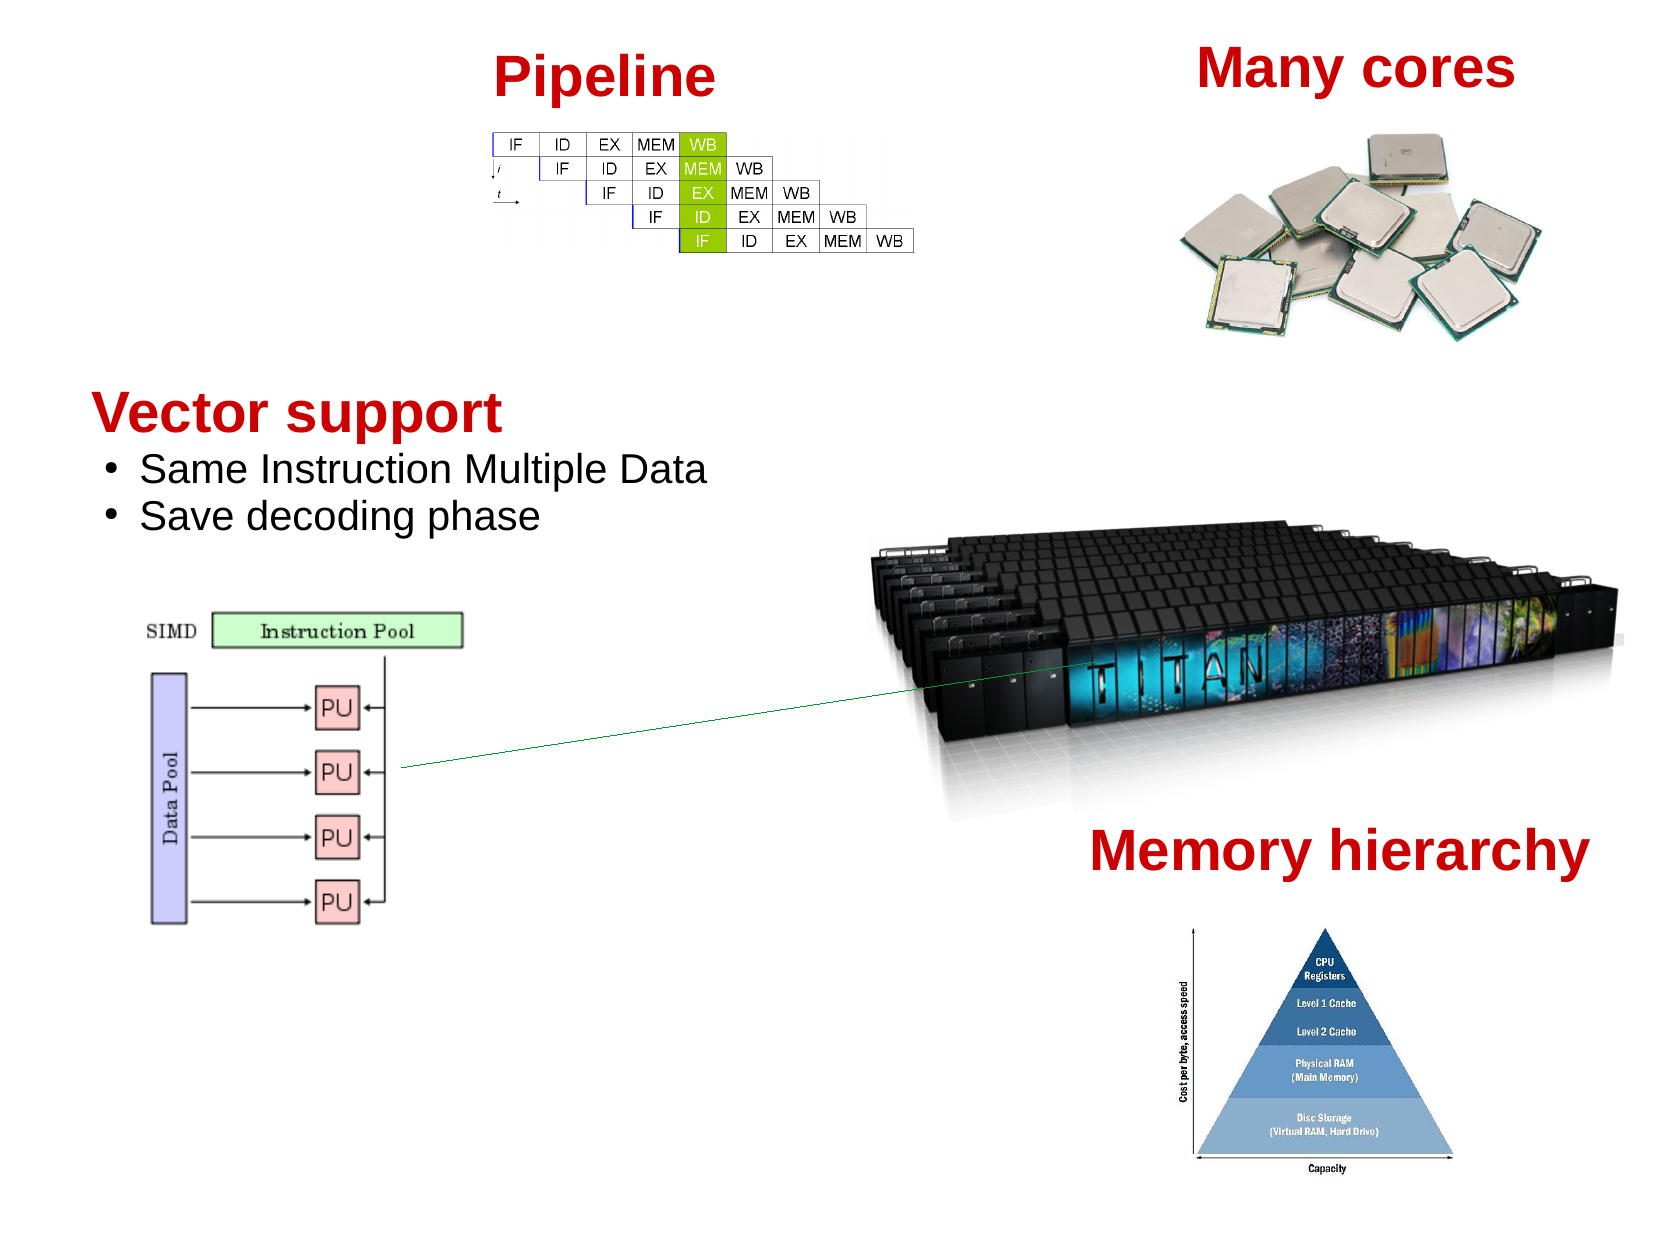

Many cores
Pipeline
Vector support
Same Instruction Multiple Data
Save decoding phase
Memory hierarchy